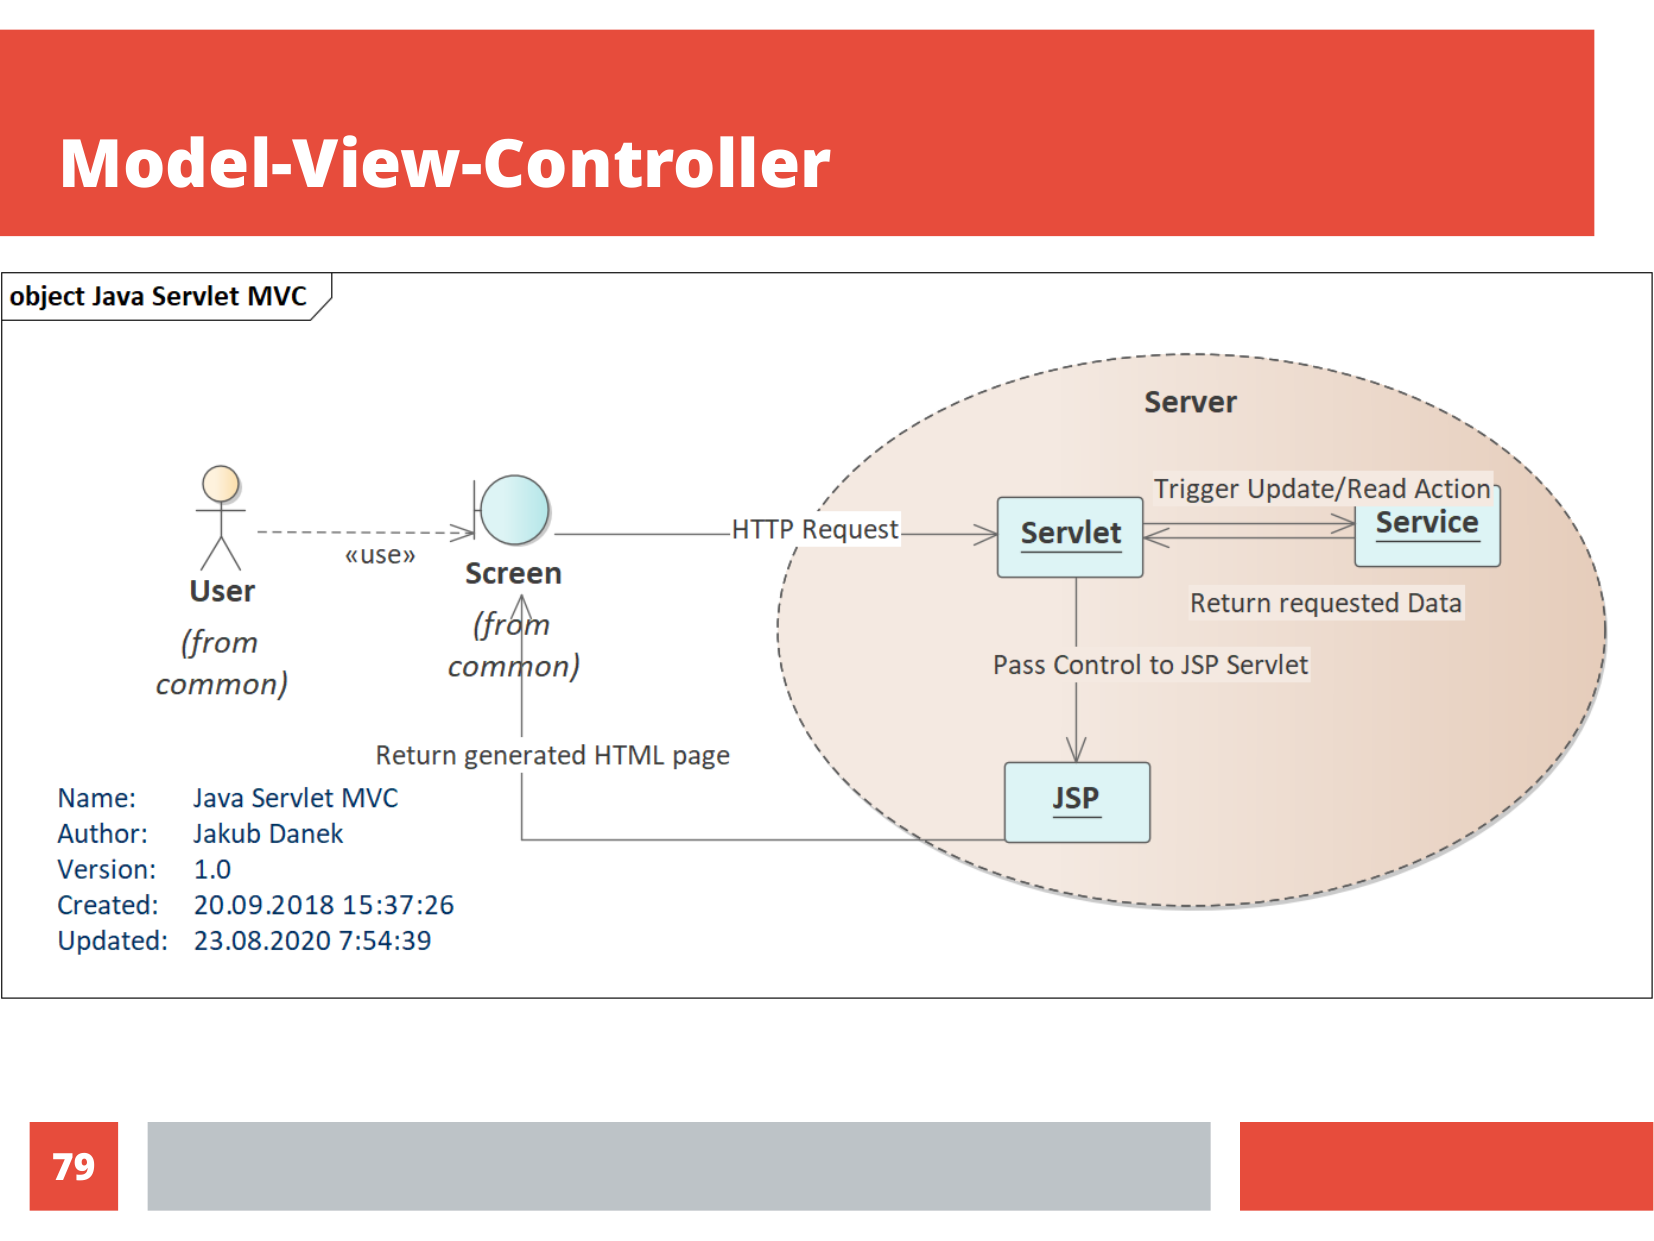

# Model-View-Controller
Java JSP: whole MVC on the server
79